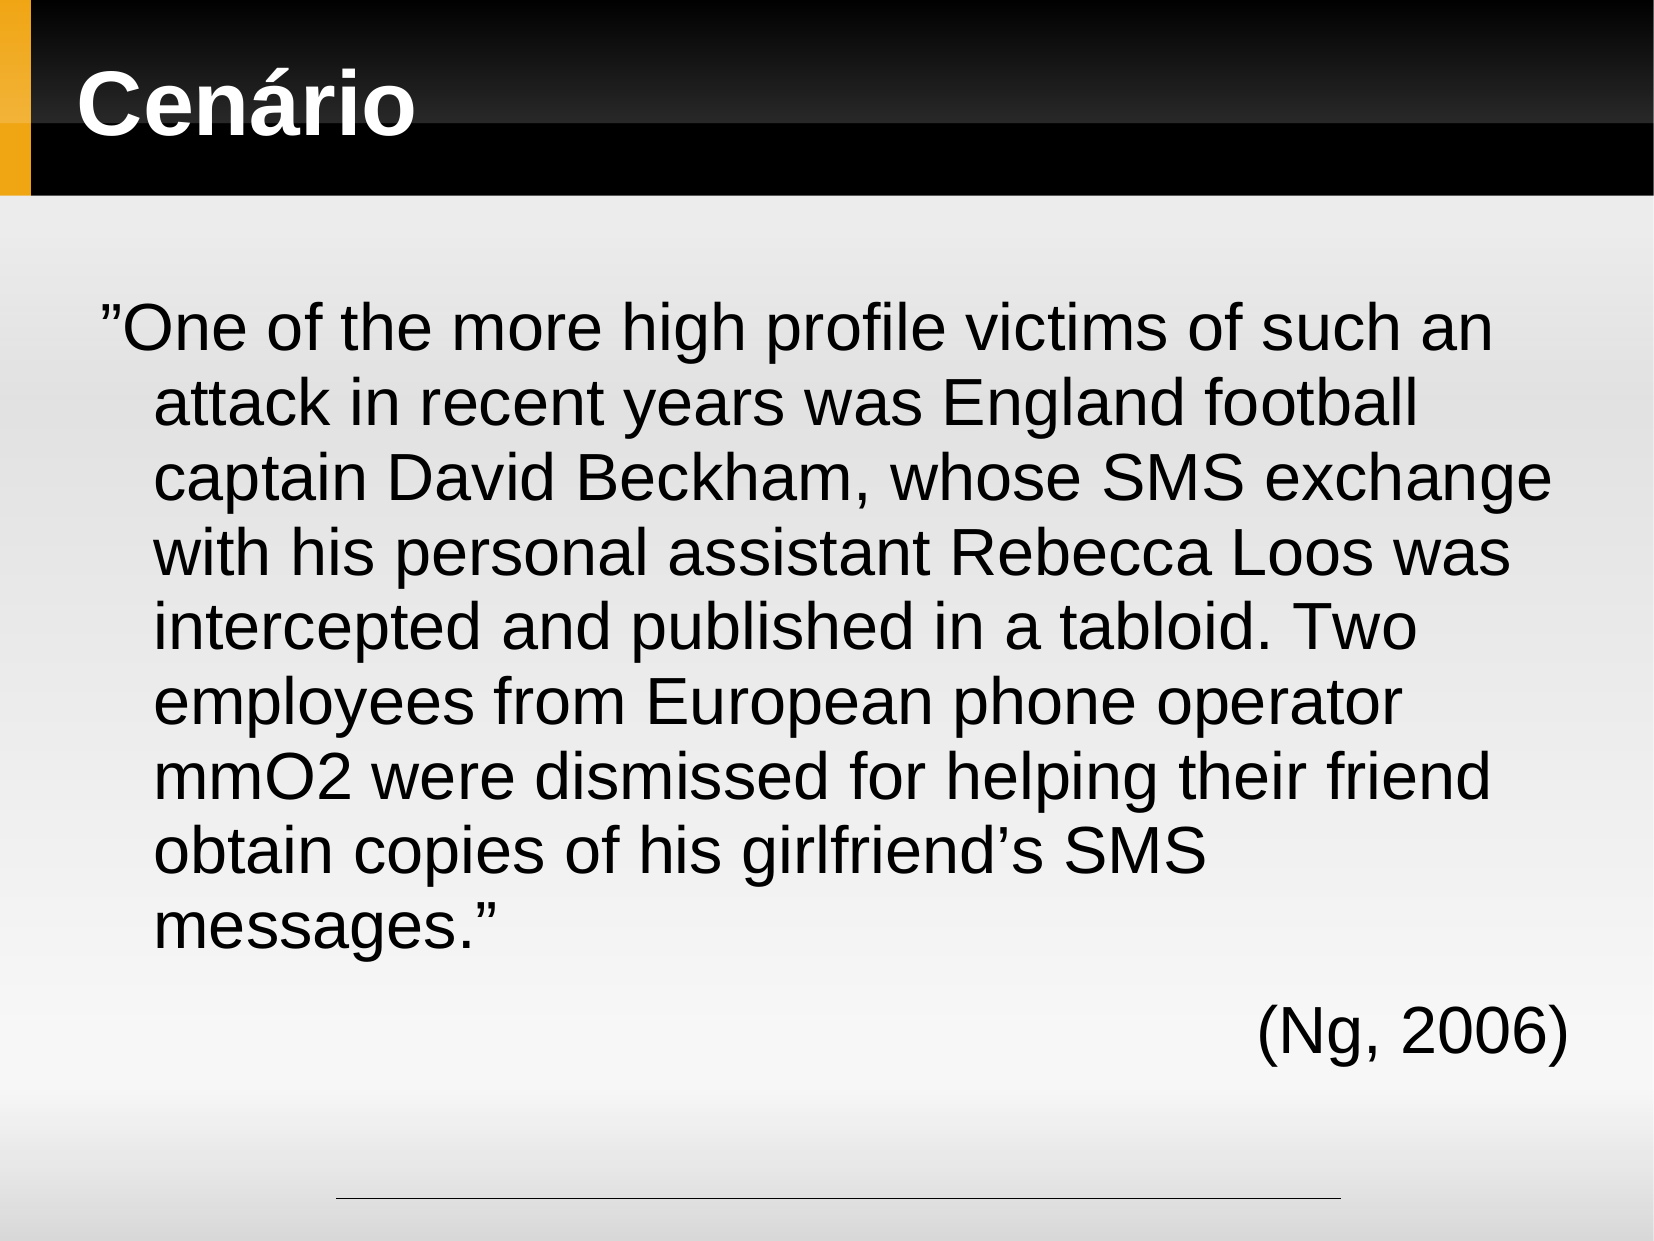

# Cenário
”One of the more high profile victims of such an attack in recent years was England football captain David Beckham, whose SMS exchange with his personal assistant Rebecca Loos was intercepted and published in a tabloid. Two employees from European phone operator mmO2 were dismissed for helping their friend obtain copies of his girlfriend’s SMS messages.”
(Ng, 2006)